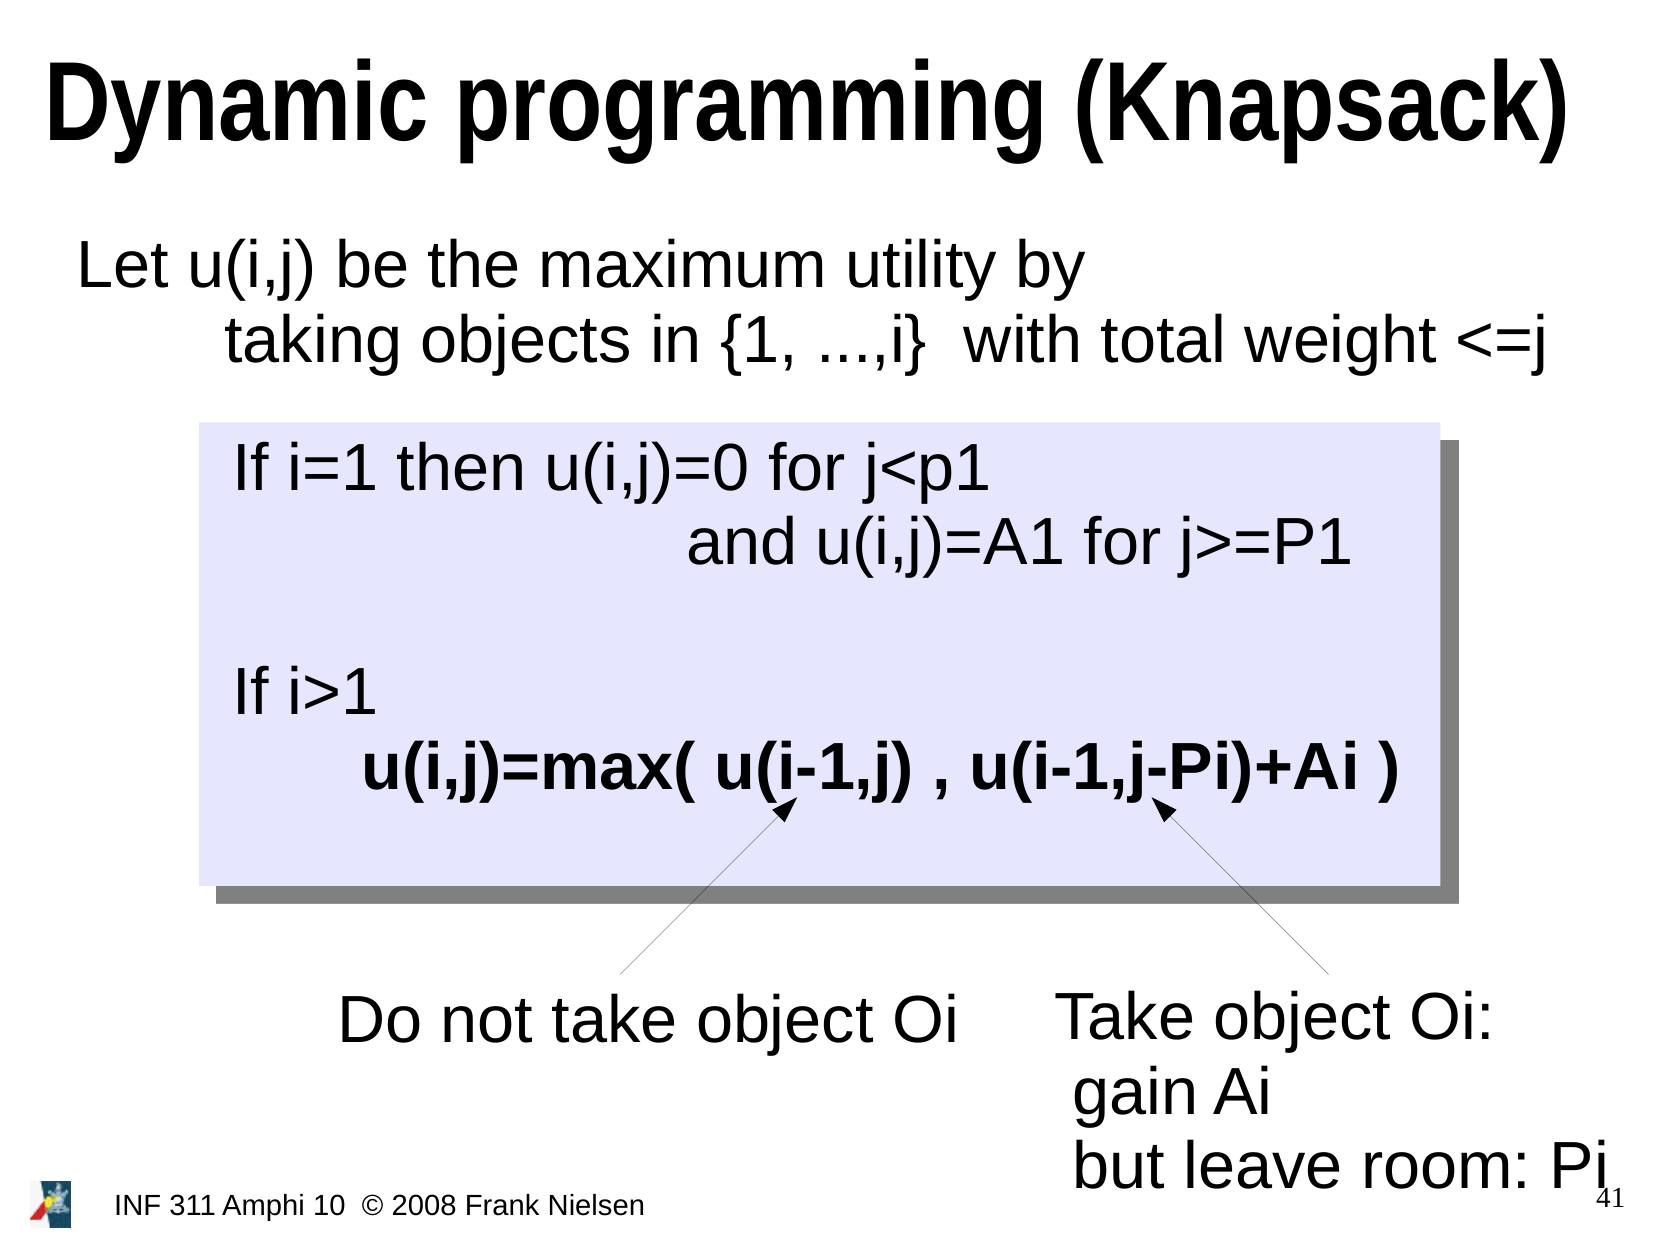

Dynamic programming (Knapsack)
Let u(i,j) be the maximum utility by
		taking objects in {1, ...,i} with total weight <=j
 If i=1 then u(i,j)=0 for j<p1
				and u(i,j)=A1 for j>=P1
 If i>1
		u(i,j)=max( u(i-1,j) , u(i-1,j-Pi)+Ai )
Take object Oi:
 gain Ai
 but leave room: Pi
Do not take object Oi